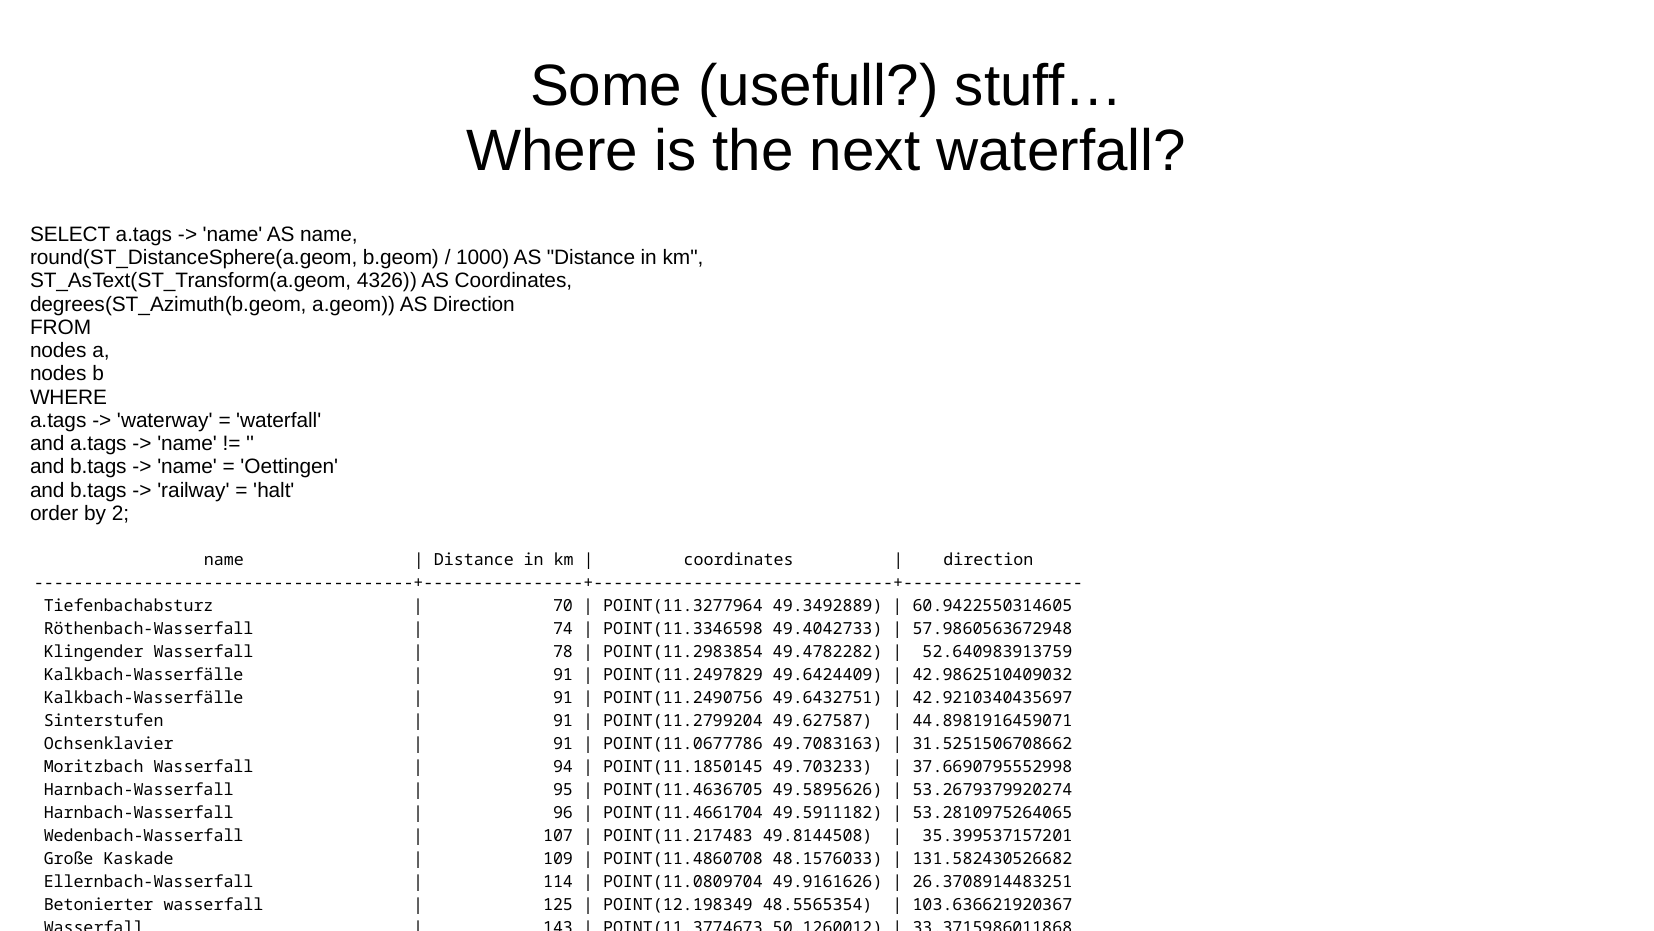

# Some (usefull?) stuff… Where is the next waterfall?
SELECT a.tags -> 'name' AS name,
round(ST_DistanceSphere(a.geom, b.geom) / 1000) AS "Distance in km",
ST_AsText(ST_Transform(a.geom, 4326)) AS Coordinates,
degrees(ST_Azimuth(b.geom, a.geom)) AS Direction
FROM
nodes a,
nodes b
WHERE
a.tags -> 'waterway' = 'waterfall'
and a.tags -> 'name' != ''
and b.tags -> 'name' = 'Oettingen'
and b.tags -> 'railway' = 'halt'
order by 2;
 name | Distance in km | coordinates | direction
--------------------------------------+----------------+------------------------------+------------------
 Tiefenbachabsturz | 70 | POINT(11.3277964 49.3492889) | 60.9422550314605
 Röthenbach-Wasserfall | 74 | POINT(11.3346598 49.4042733) | 57.9860563672948
 Klingender Wasserfall | 78 | POINT(11.2983854 49.4782282) | 52.640983913759
 Kalkbach-Wasserfälle | 91 | POINT(11.2497829 49.6424409) | 42.9862510409032
 Kalkbach-Wasserfälle | 91 | POINT(11.2490756 49.6432751) | 42.9210340435697
 Sinterstufen | 91 | POINT(11.2799204 49.627587) | 44.8981916459071
 Ochsenklavier | 91 | POINT(11.0677786 49.7083163) | 31.5251506708662
 Moritzbach Wasserfall | 94 | POINT(11.1850145 49.703233) | 37.6690795552998
 Harnbach-Wasserfall | 95 | POINT(11.4636705 49.5895626) | 53.2679379920274
 Harnbach-Wasserfall | 96 | POINT(11.4661704 49.5911182) | 53.2810975264065
 Wedenbach-Wasserfall | 107 | POINT(11.217483 49.8144508) | 35.399537157201
 Große Kaskade | 109 | POINT(11.4860708 48.1576033) | 131.582430526682
 Ellernbach-Wasserfall | 114 | POINT(11.0809704 49.9161626) | 26.3708914483251
 Betonierter wasserfall | 125 | POINT(12.198349 48.5565354) | 103.636621920367
 Wasserfall | 143 | POINT(11.3774673 50.1260012) | 33.3715986011868
 Schleierfälle | 144 | POINT(10.9864347 47.6753641) | 163.033585739769
 Pfersag-Wasserfall | 144 | POINT(11.2613916 50.1699689) | 28.3831474296451